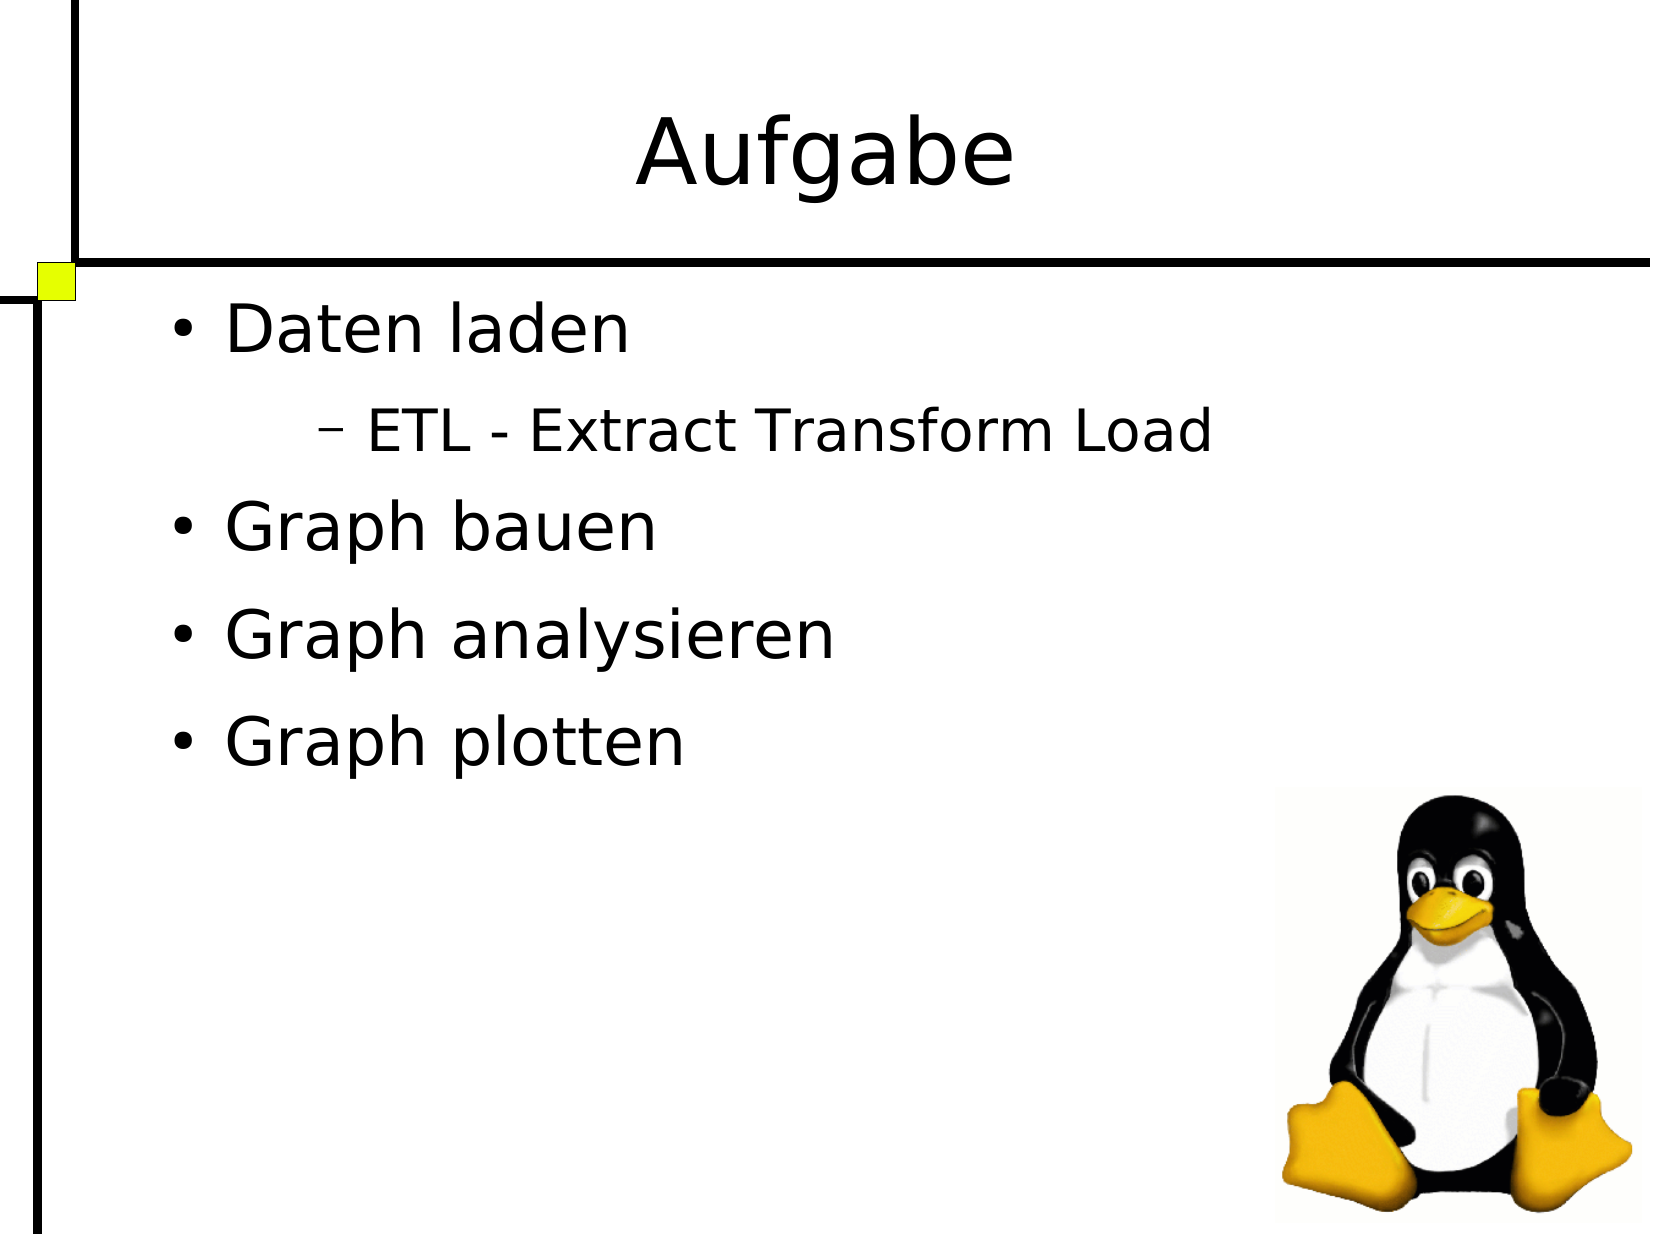

# Aufgabe
Daten laden
ETL - Extract Transform Load
Graph bauen
Graph analysieren
Graph plotten